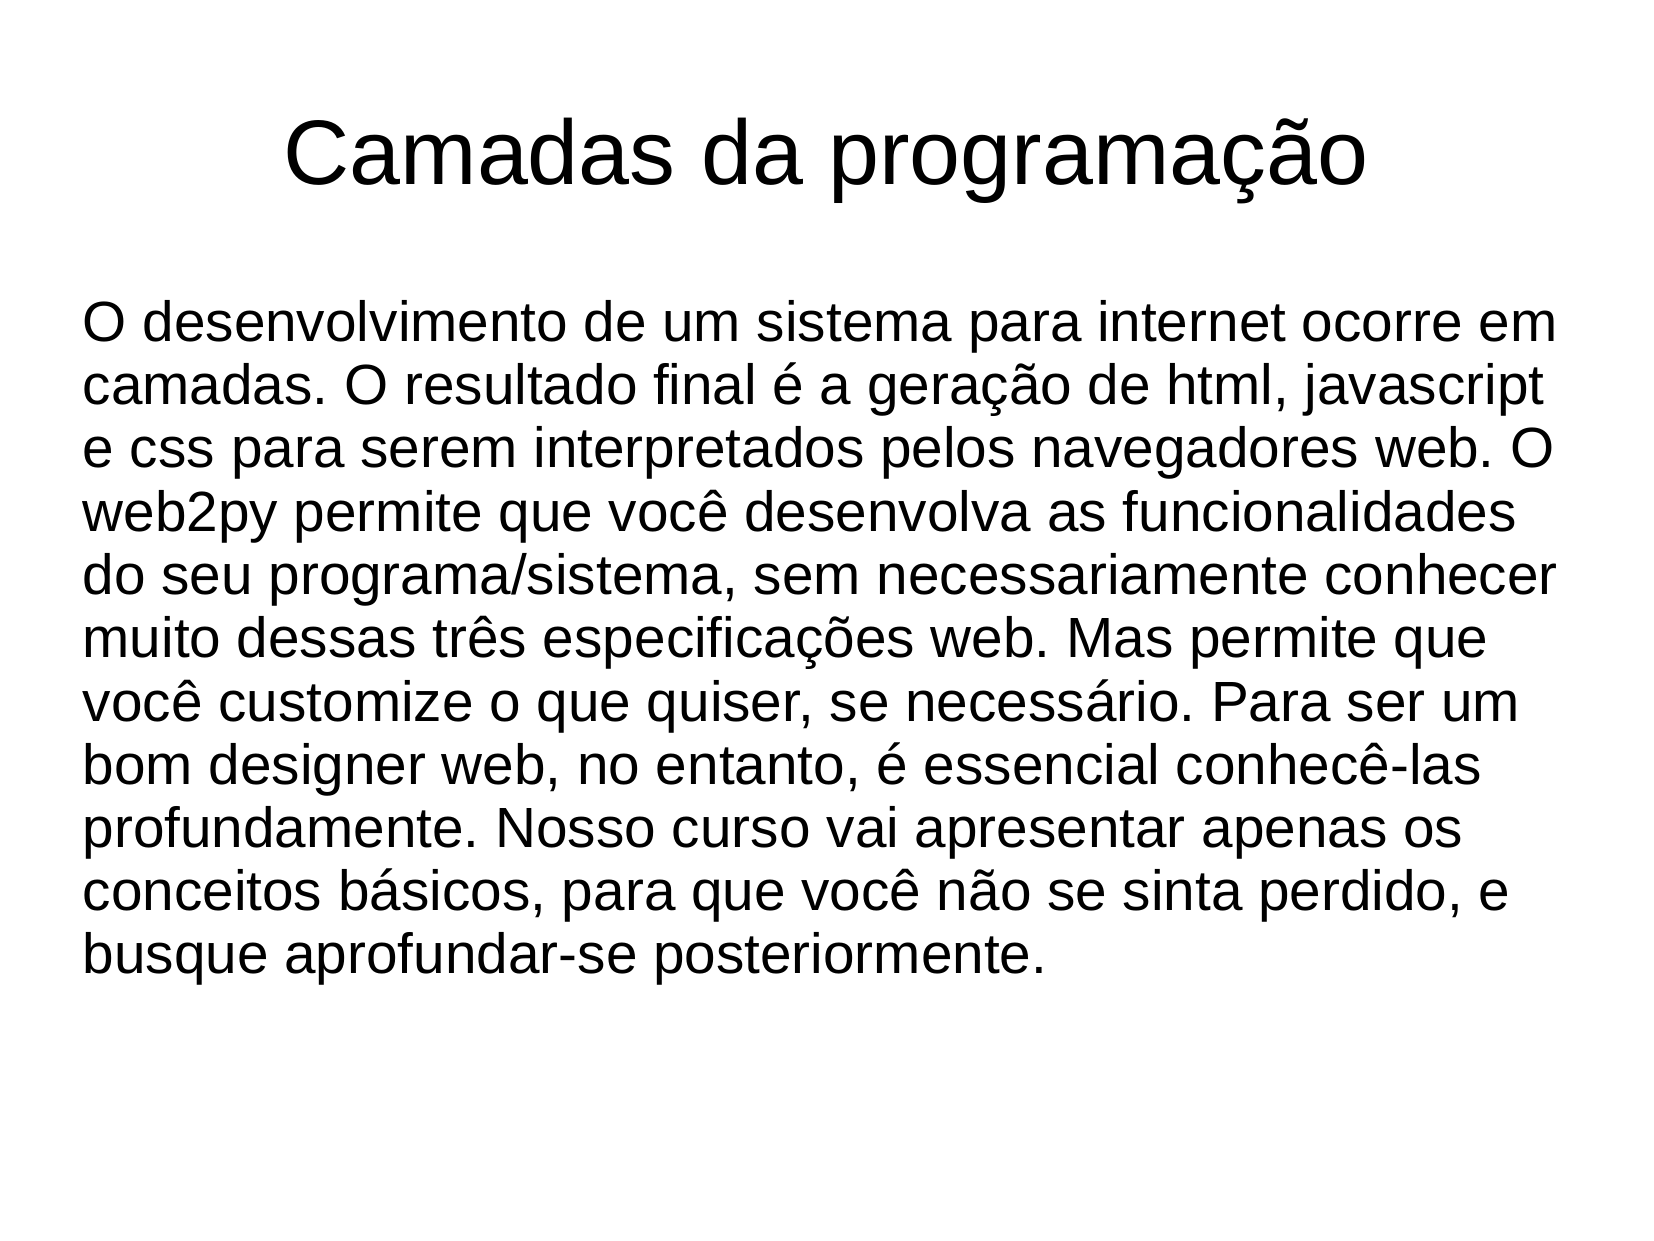

# Camadas da programação
O desenvolvimento de um sistema para internet ocorre em camadas. O resultado final é a geração de html, javascript e css para serem interpretados pelos navegadores web. O web2py permite que você desenvolva as funcionalidades do seu programa/sistema, sem necessariamente conhecer muito dessas três especificações web. Mas permite que você customize o que quiser, se necessário. Para ser um bom designer web, no entanto, é essencial conhecê-las profundamente. Nosso curso vai apresentar apenas os conceitos básicos, para que você não se sinta perdido, e busque aprofundar-se posteriormente.